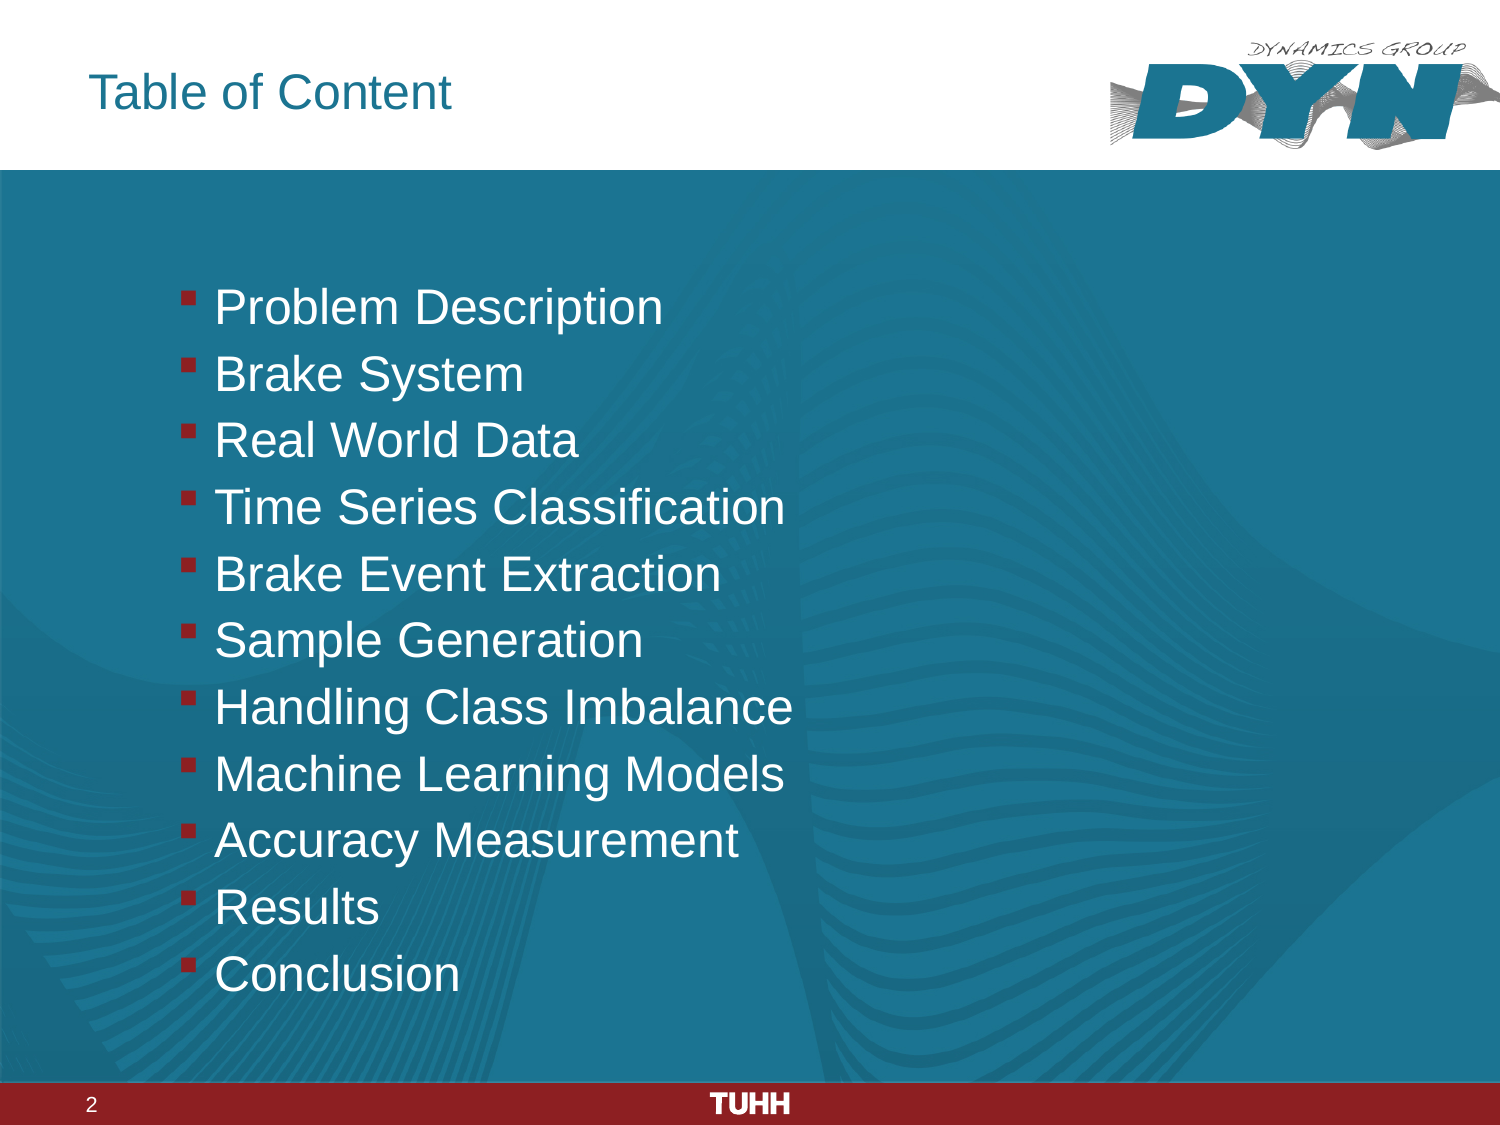

# Table of Content
 Problem Description
 Brake System
 Real World Data
 Time Series Classification
 Brake Event Extraction
 Sample Generation
 Handling Class Imbalance
 Machine Learning Models
 Accuracy Measurement
 Results
 Conclusion